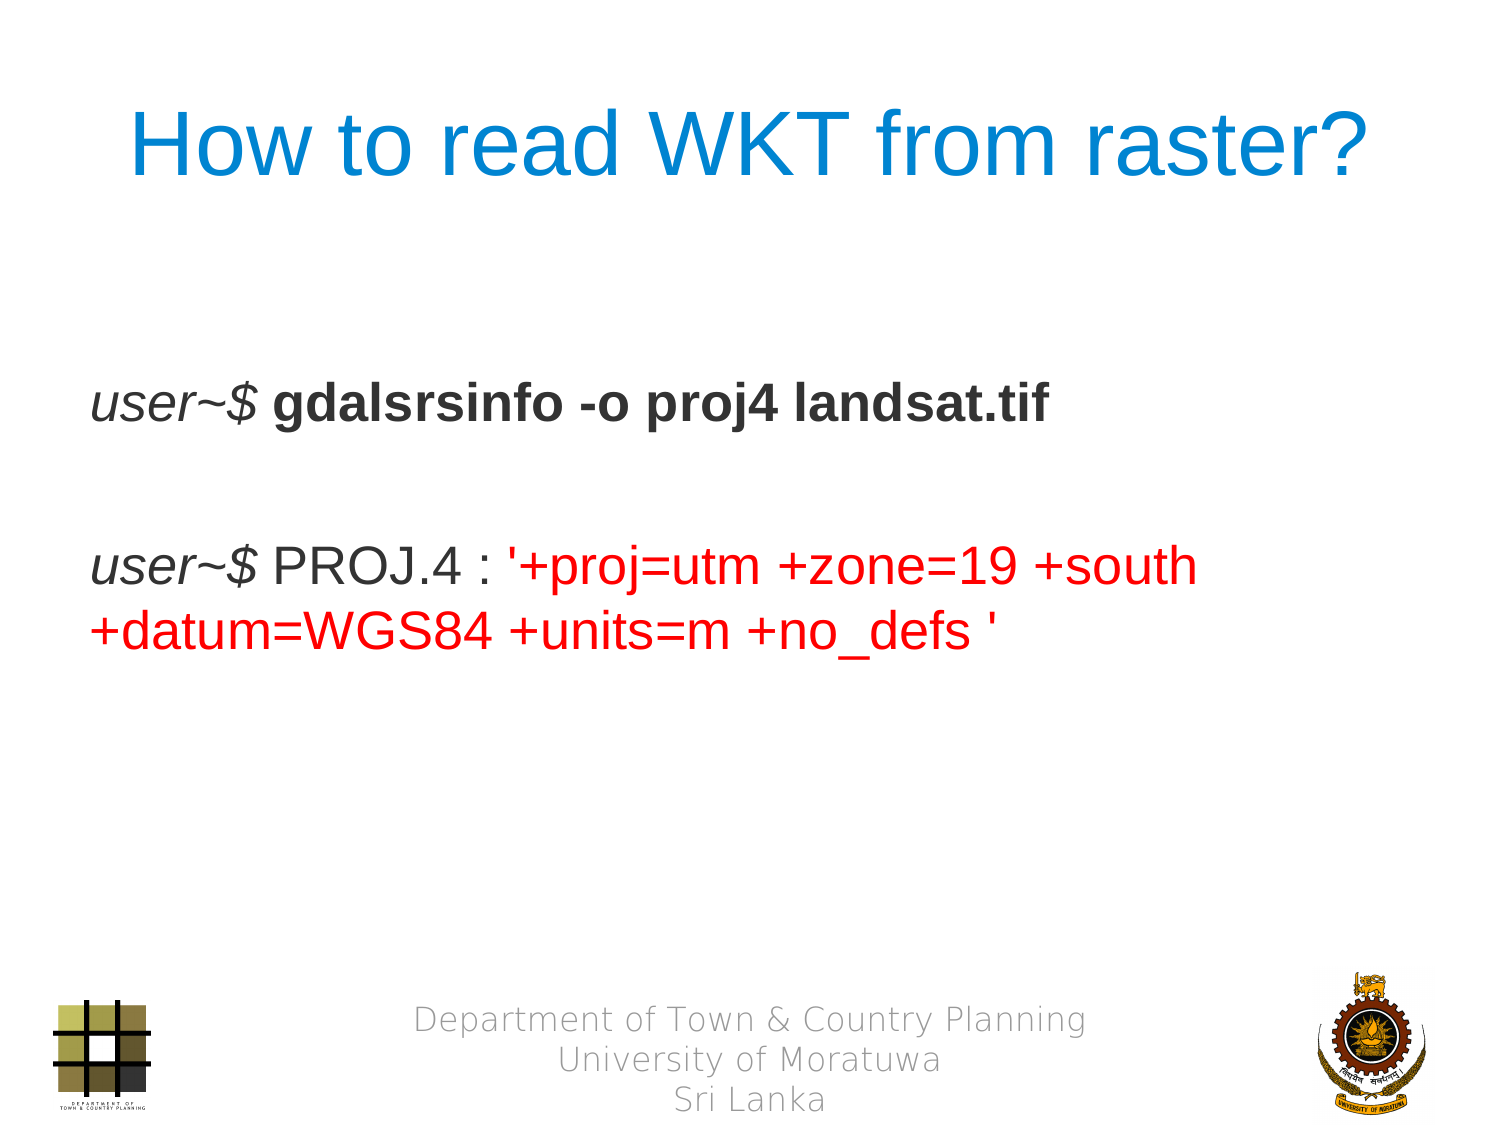

# How to read WKT from raster?
user~$ gdalsrsinfo -o proj4 landsat.tif
user~$ PROJ.4 : '+proj=utm +zone=19 +south +datum=WGS84 +units=m +no_defs '